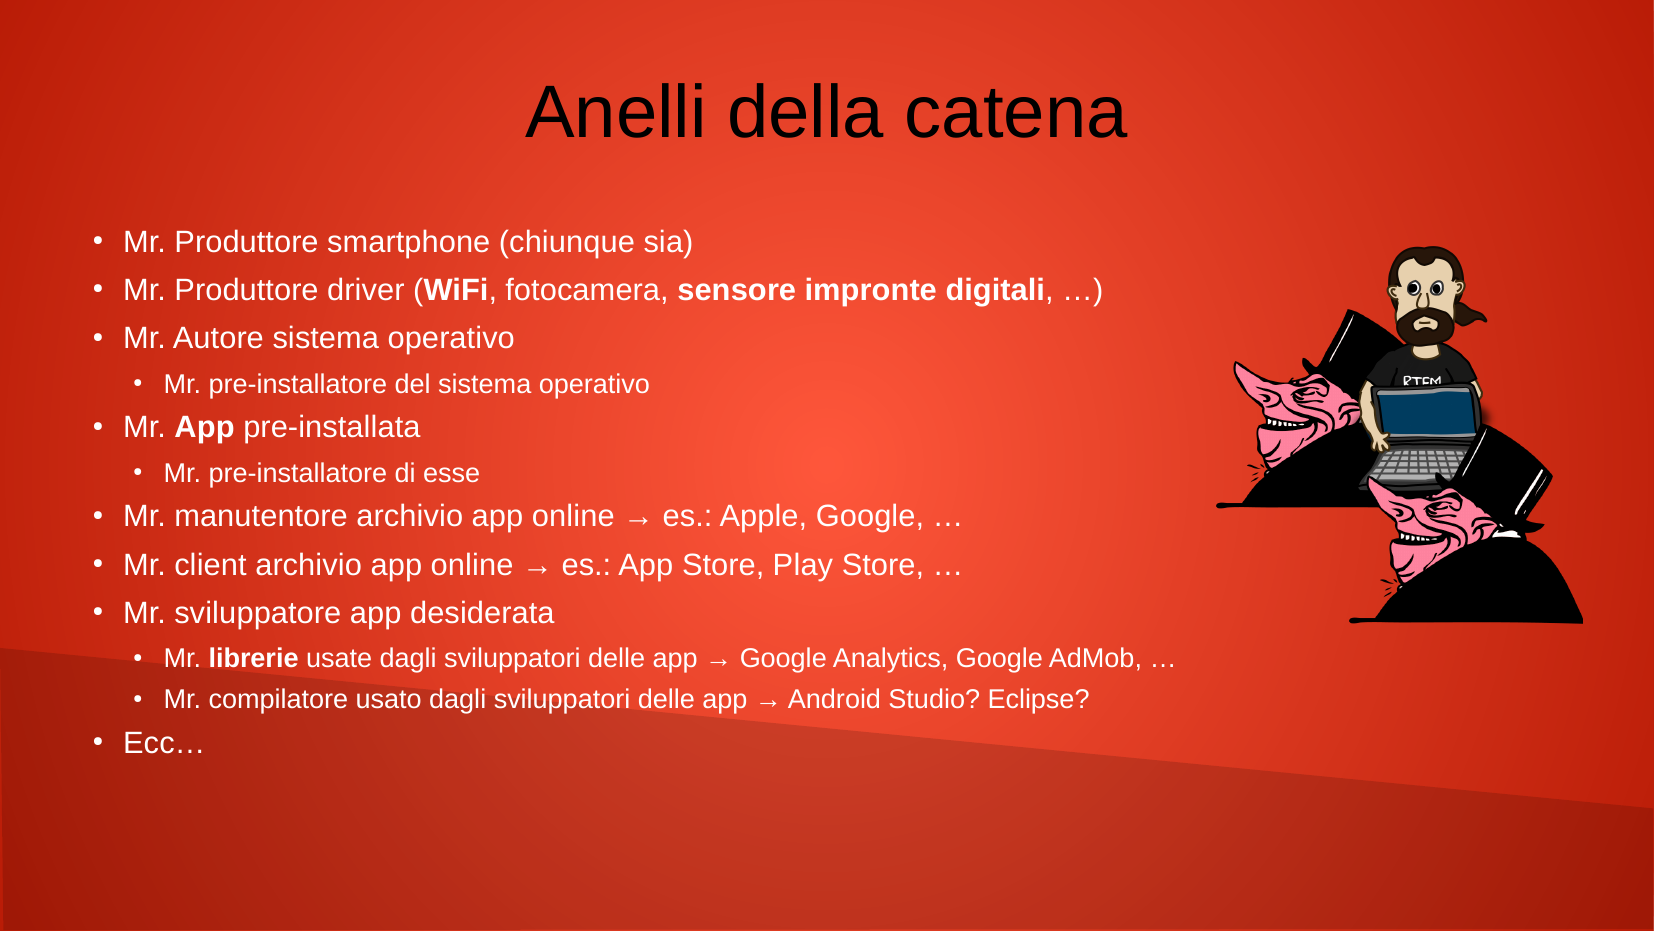

# Anelli della catena
Mr. Produttore smartphone (chiunque sia)
Mr. Produttore driver (WiFi, fotocamera, sensore impronte digitali, …)
Mr. Autore sistema operativo
Mr. pre-installatore del sistema operativo
Mr. App pre-installata
Mr. pre-installatore di esse
Mr. manutentore archivio app online → es.: Apple, Google, …
Mr. client archivio app online → es.: App Store, Play Store, …
Mr. sviluppatore app desiderata
Mr. librerie usate dagli sviluppatori delle app → Google Analytics, Google AdMob, …
Mr. compilatore usato dagli sviluppatori delle app → Android Studio? Eclipse?
Ecc…